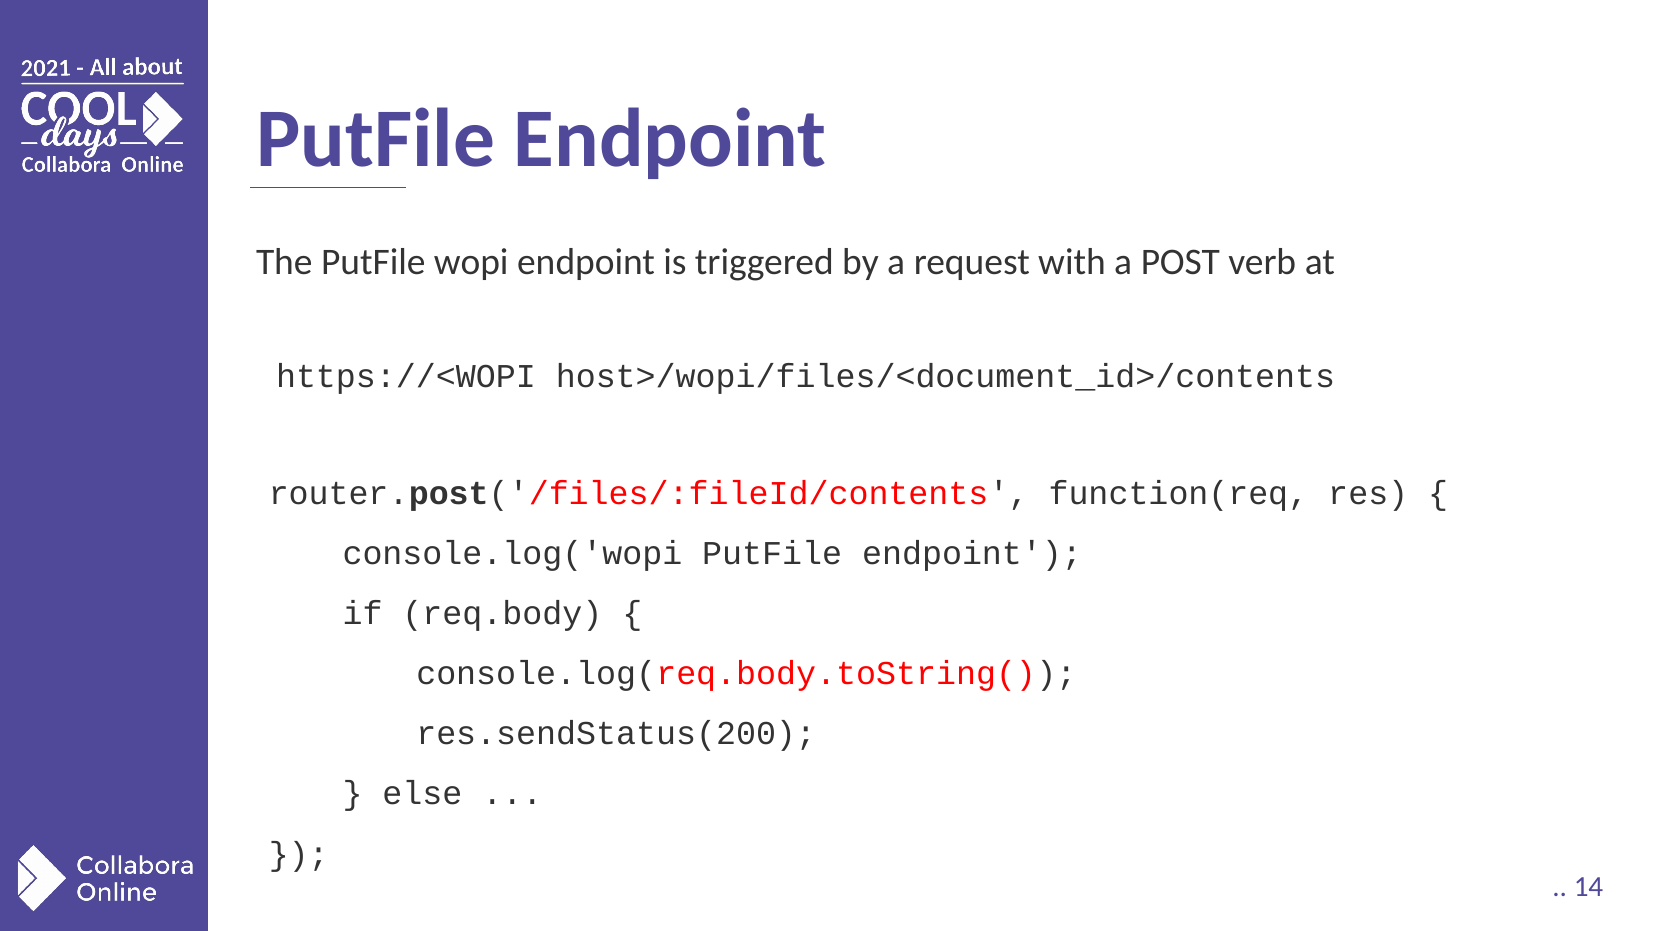

# PutFile Endpoint
The PutFile wopi endpoint is triggered by a request with a POST verb at
 https://<WOPI host>/wopi/files/<document_id>/contents
router.post('/files/:fileId/contents', function(req, res) {
	console.log('wopi PutFile endpoint');
	if (req.body) {
		console.log(req.body.toString());
		res.sendStatus(200);
	} else ...
});
14